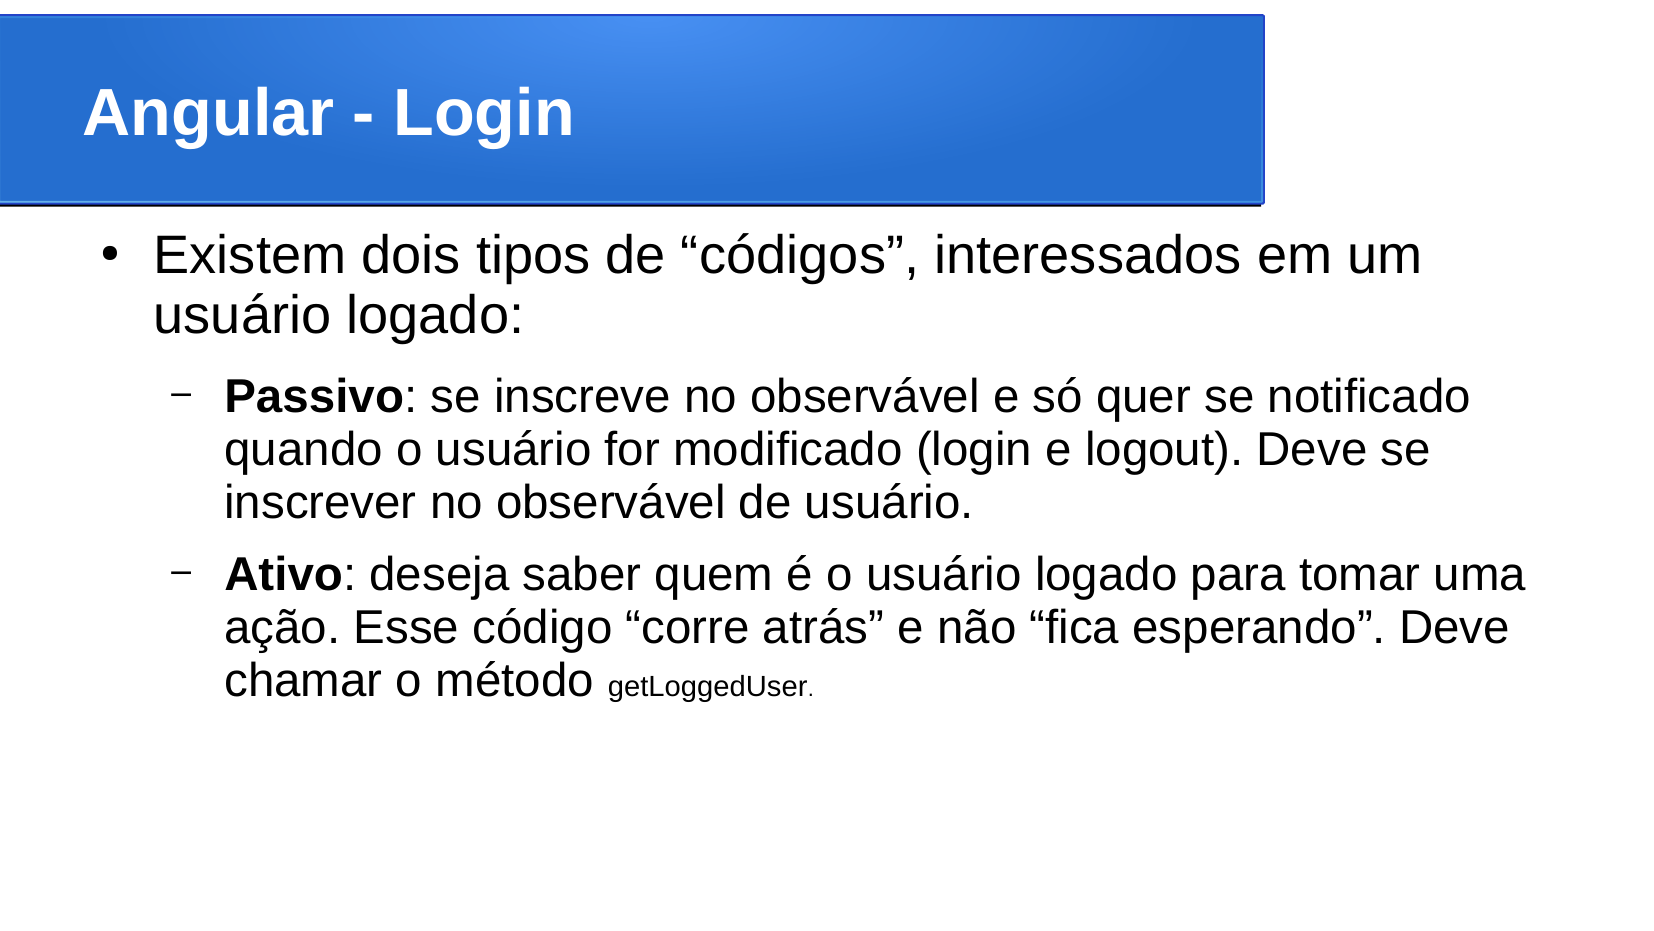

# Angular - Login
Existem dois tipos de “códigos”, interessados em um usuário logado:
Passivo: se inscreve no observável e só quer se notificado quando o usuário for modificado (login e logout). Deve se inscrever no observável de usuário.
Ativo: deseja saber quem é o usuário logado para tomar uma ação. Esse código “corre atrás” e não “fica esperando”. Deve chamar o método getLoggedUser.